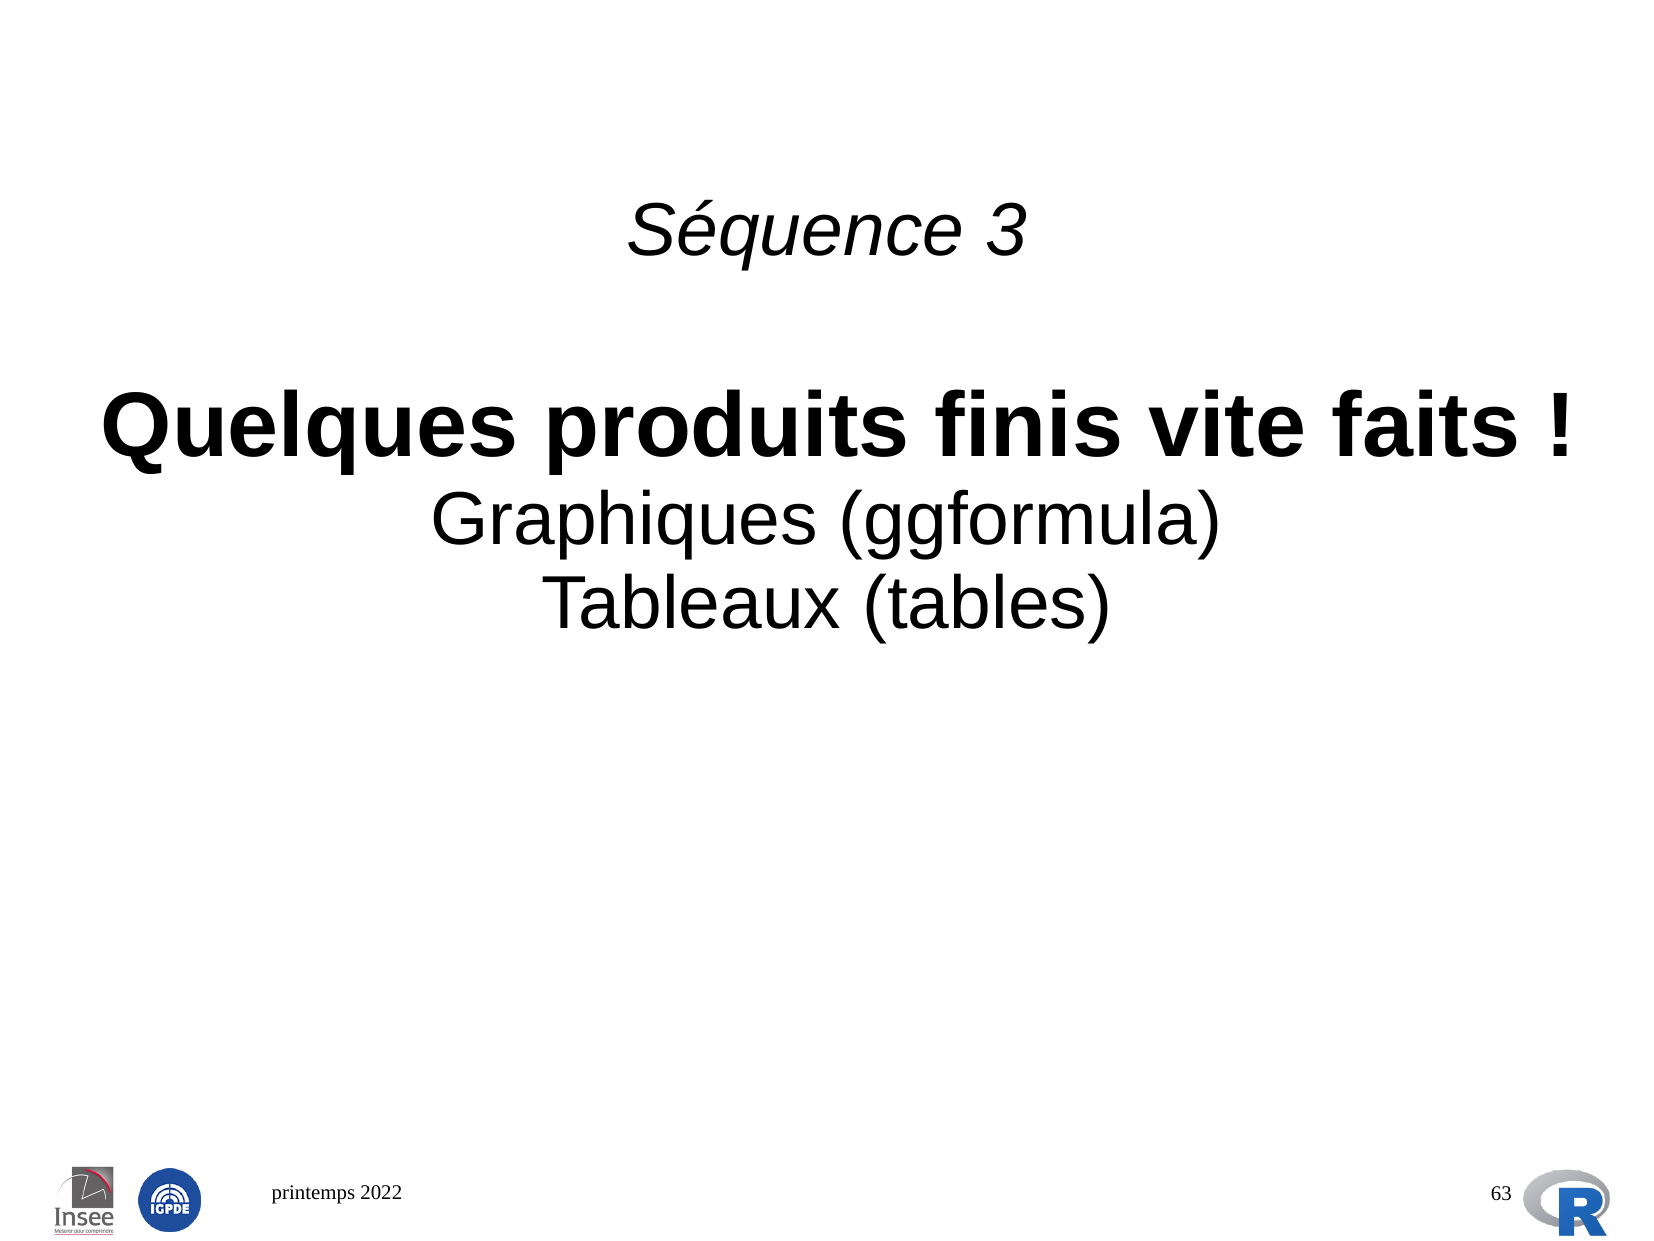

# Séquence 3 Quelques produits finis vite faits ! Graphiques (ggformula) Tableaux (tables)
printemps 2022
63